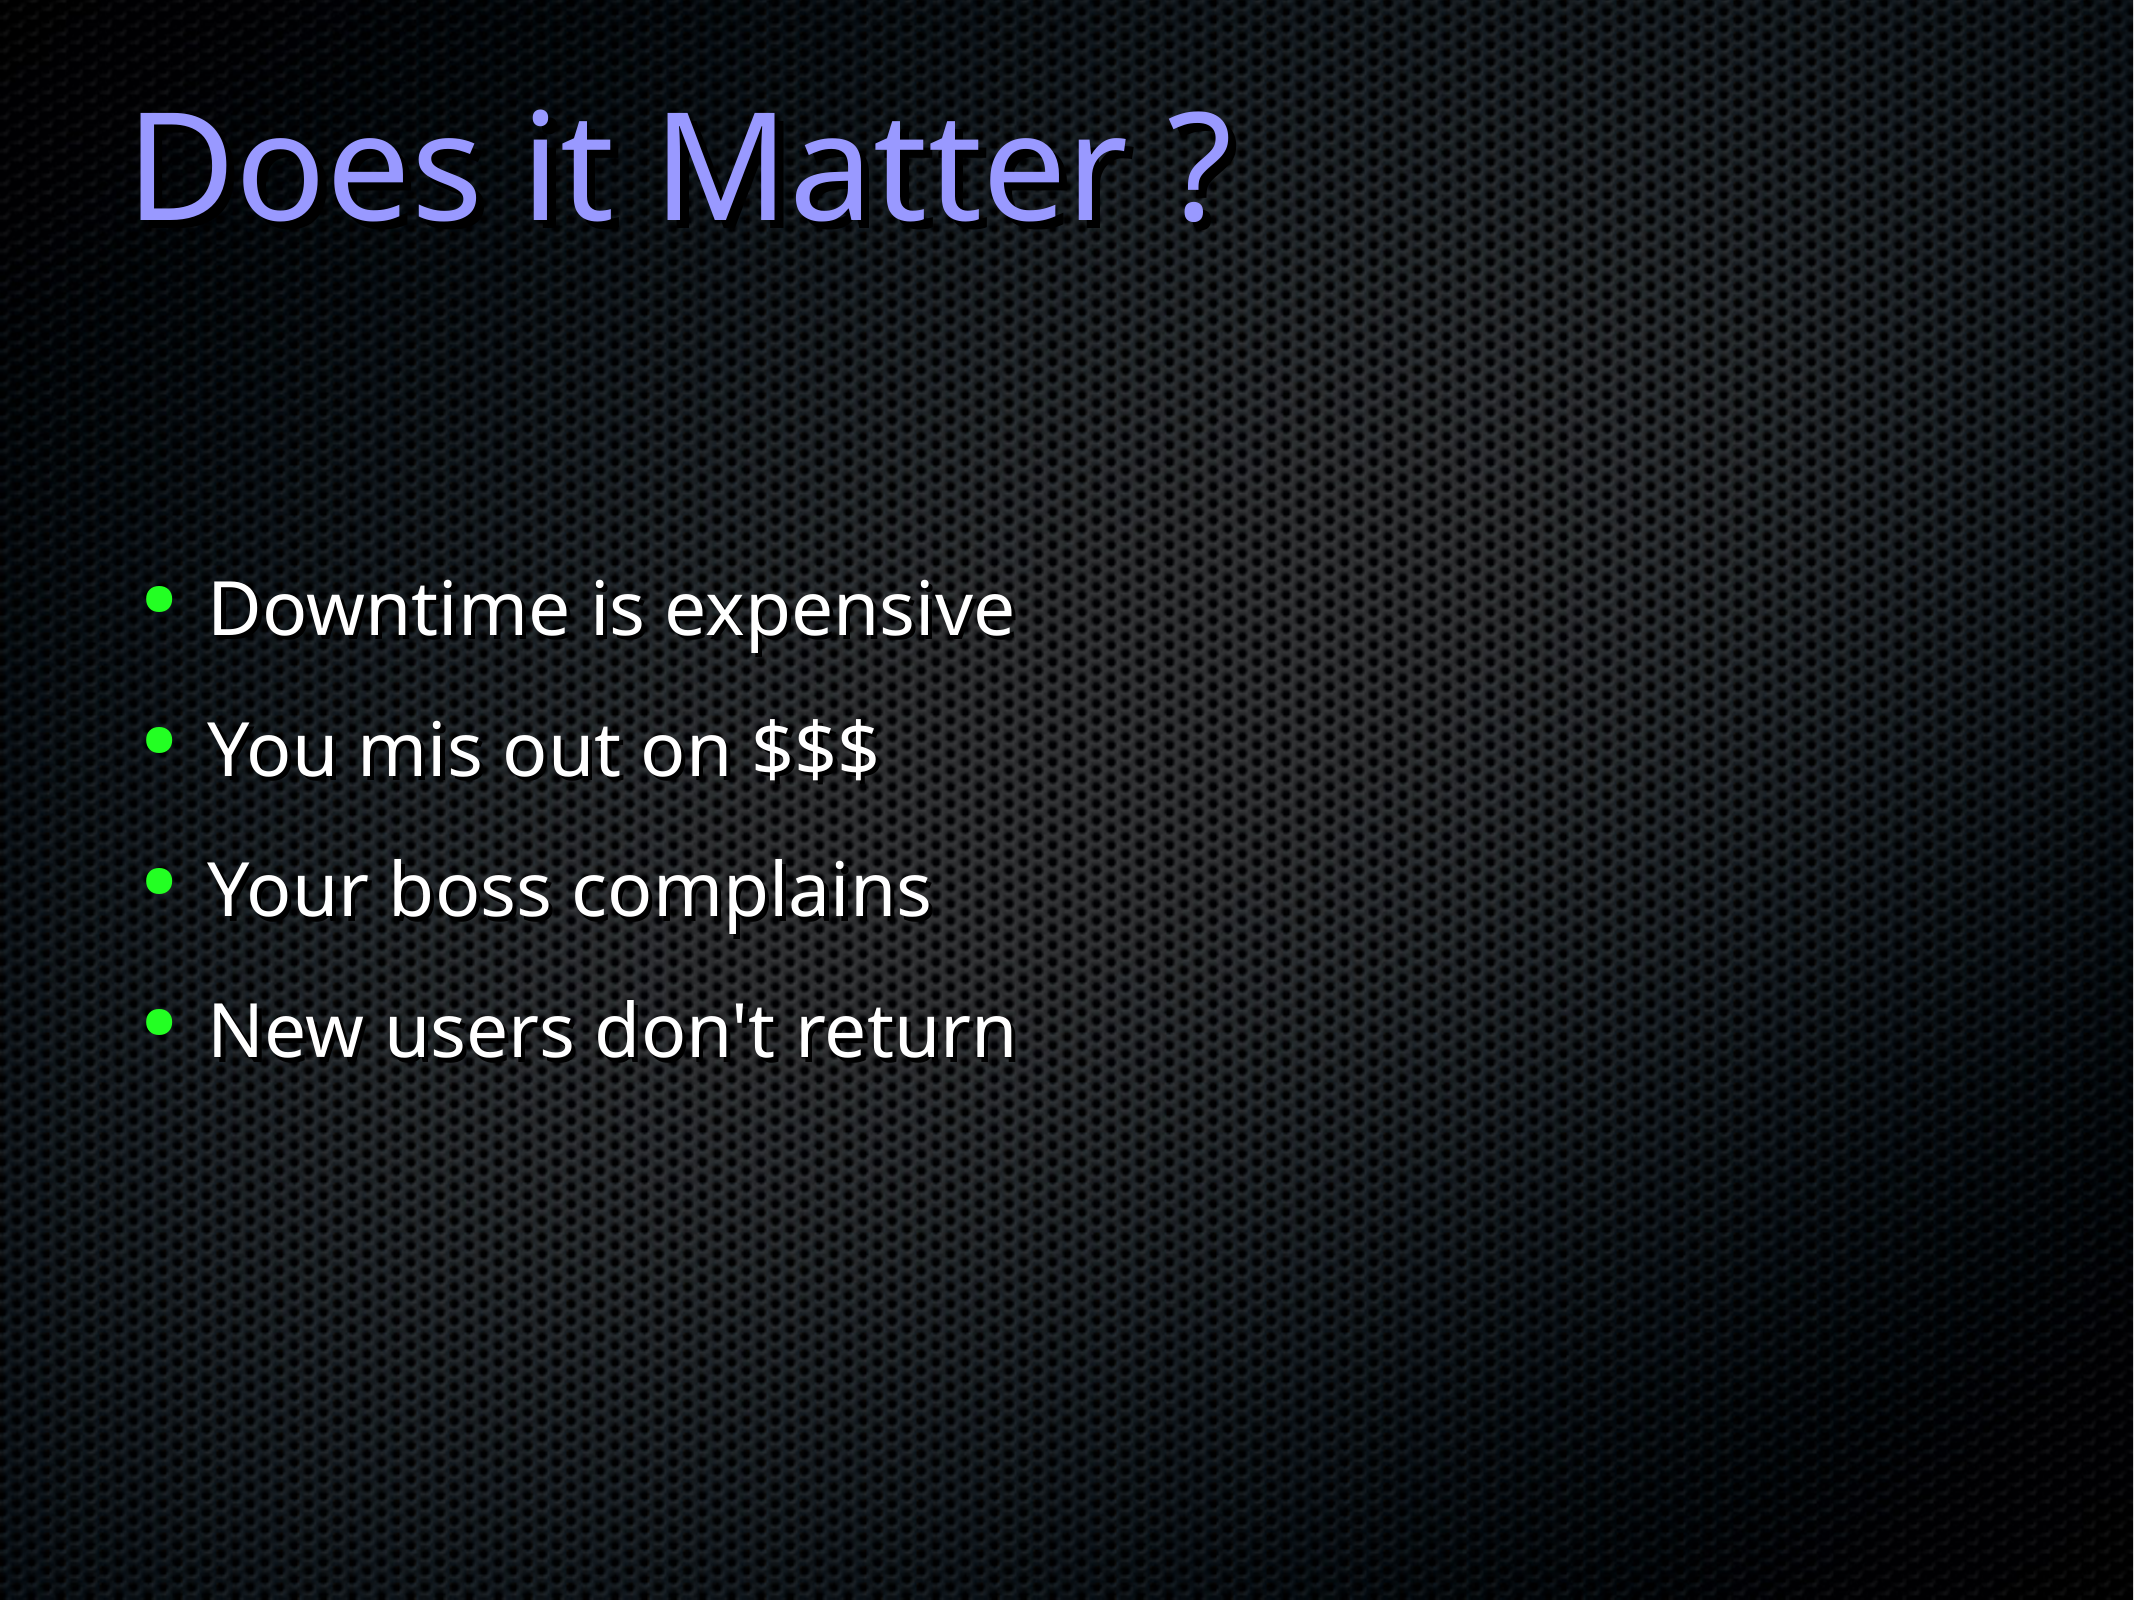

# Does it Matter ?
Downtime is expensive
You mis out on $$$
Your boss complains
New users don't return